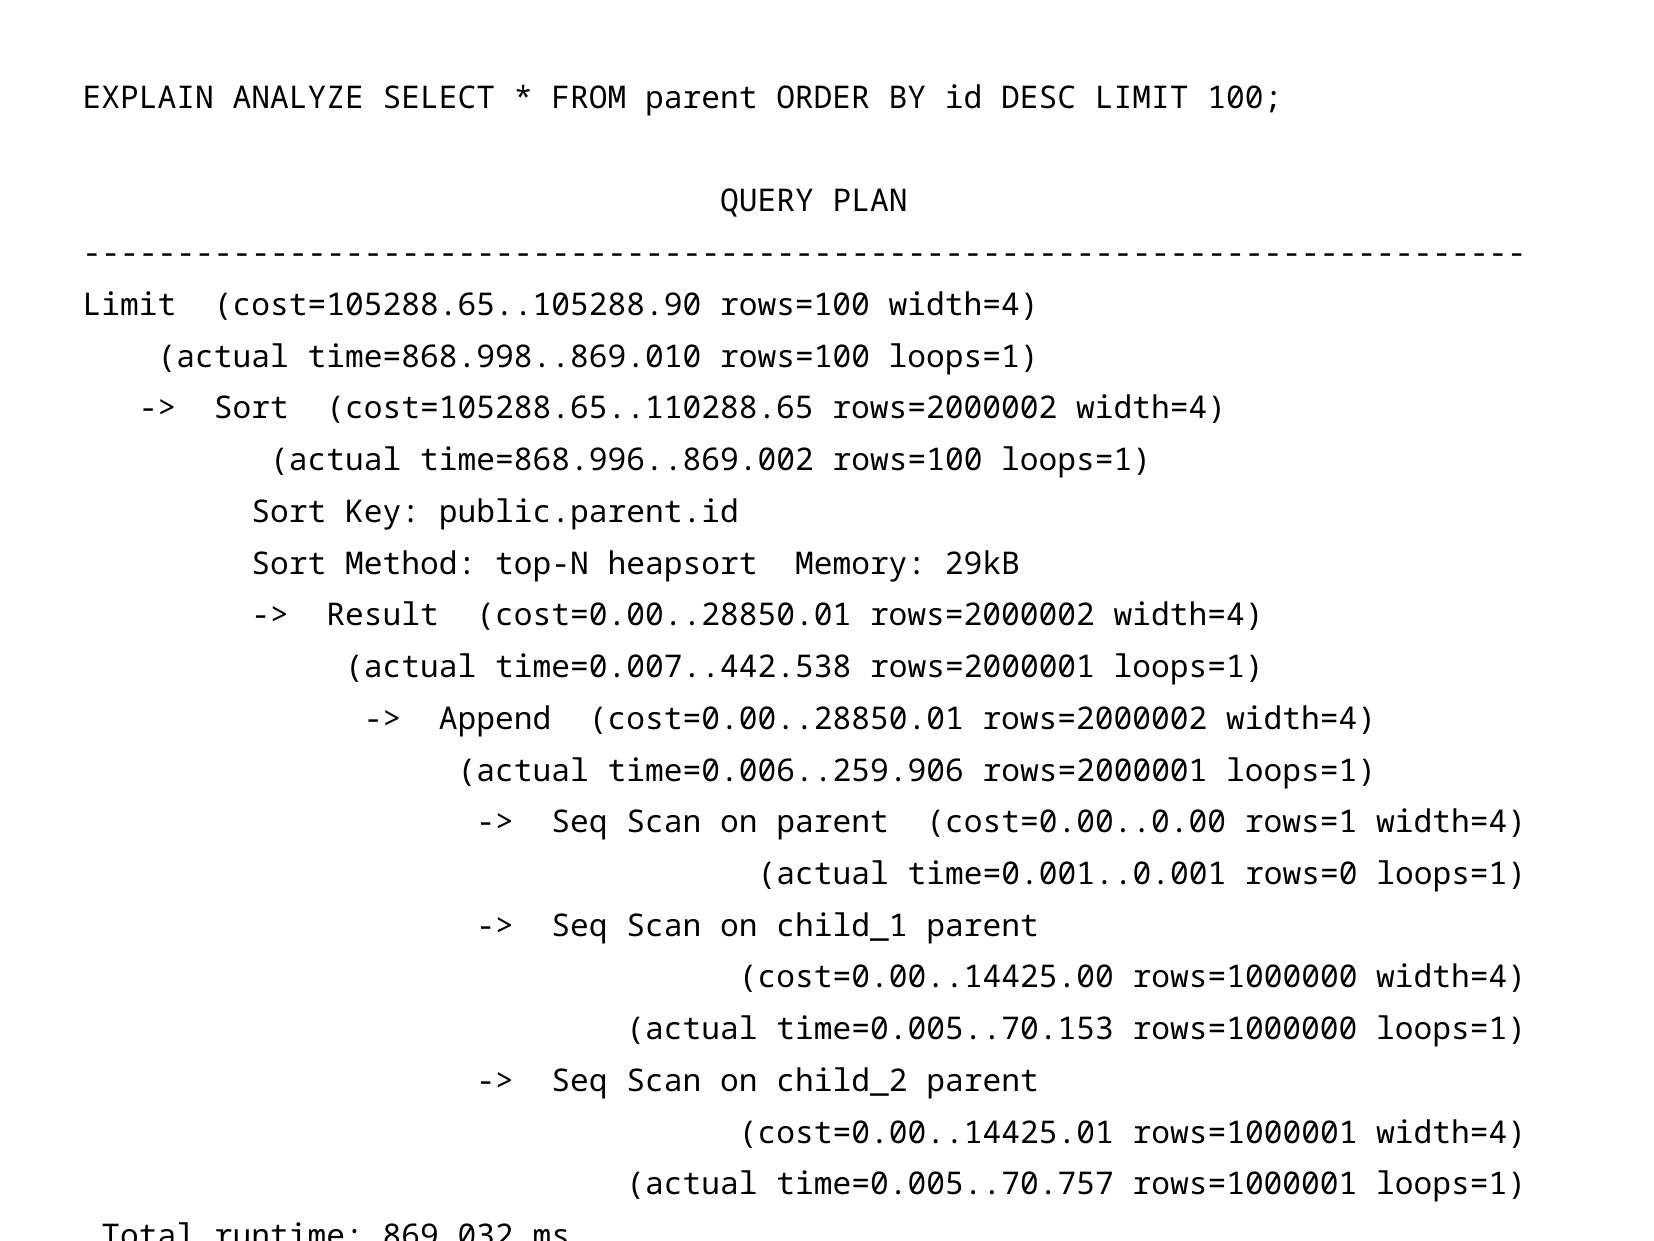

# EXPLAIN ANALYZE SELECT * FROM parent ORDER BY id DESC LIMIT 100;
 QUERY PLAN
-----------------------------------------------------------------------------
Limit (cost=105288.65..105288.90 rows=100 width=4)
 (actual time=868.998..869.010 rows=100 loops=1)
 -> Sort (cost=105288.65..110288.65 rows=2000002 width=4)
 (actual time=868.996..869.002 rows=100 loops=1)
 Sort Key: public.parent.id
 Sort Method: top-N heapsort Memory: 29kB
 -> Result (cost=0.00..28850.01 rows=2000002 width=4)
 (actual time=0.007..442.538 rows=2000001 loops=1)
 -> Append (cost=0.00..28850.01 rows=2000002 width=4)
 (actual time=0.006..259.906 rows=2000001 loops=1)
 -> Seq Scan on parent (cost=0.00..0.00 rows=1 width=4)
 (actual time=0.001..0.001 rows=0 loops=1)
 -> Seq Scan on child_1 parent
 (cost=0.00..14425.00 rows=1000000 width=4)
 (actual time=0.005..70.153 rows=1000000 loops=1)
 -> Seq Scan on child_2 parent
 (cost=0.00..14425.01 rows=1000001 width=4)
 (actual time=0.005..70.757 rows=1000001 loops=1)
 Total runtime: 869.032 ms
(10 rows)